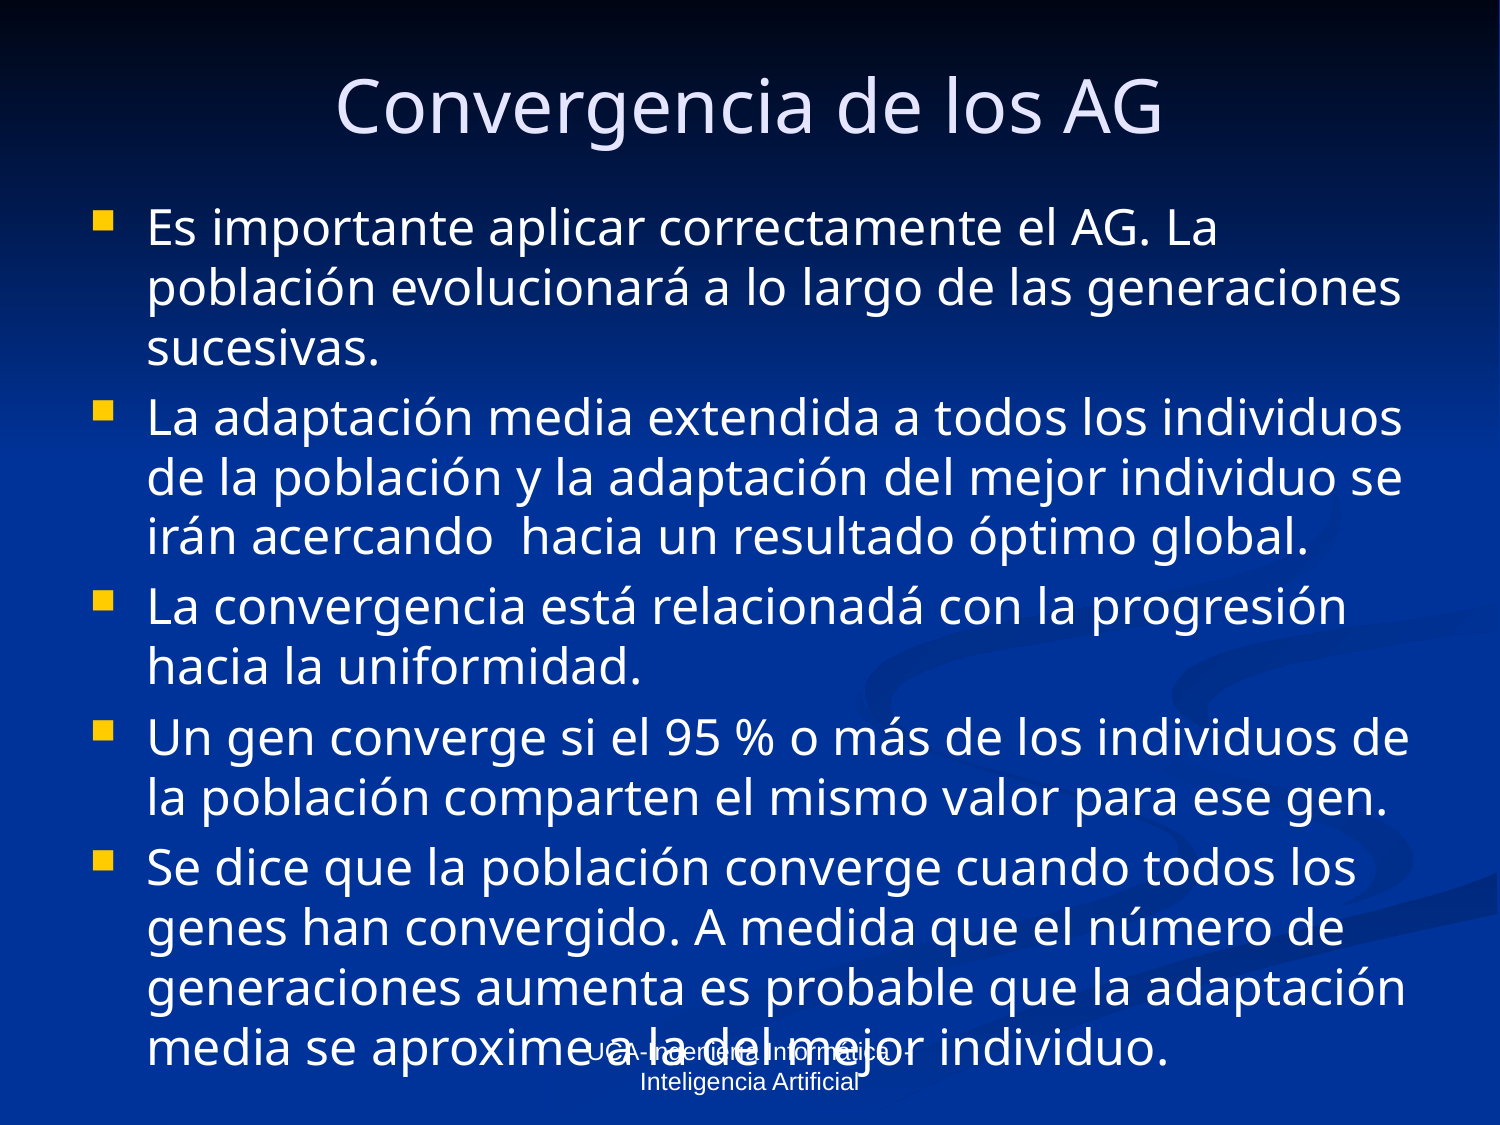

# Convergencia de los AG
Es importante aplicar correctamente el AG. La población evolucionará a lo largo de las generaciones sucesivas.
La adaptación media extendida a todos los individuos de la población y la adaptación del mejor individuo se irán acercando hacia un resultado óptimo global.
La convergencia está relacionadá con la progresión hacia la uniformidad.
Un gen converge si el 95 % o más de los individuos de la población comparten el mismo valor para ese gen.
Se dice que la población converge cuando todos los genes han convergido. A medida que el número de generaciones aumenta es probable que la adaptación media se aproxime a la del mejor individuo.
UCA-Ingeniería Informática - Inteligencia Artificial